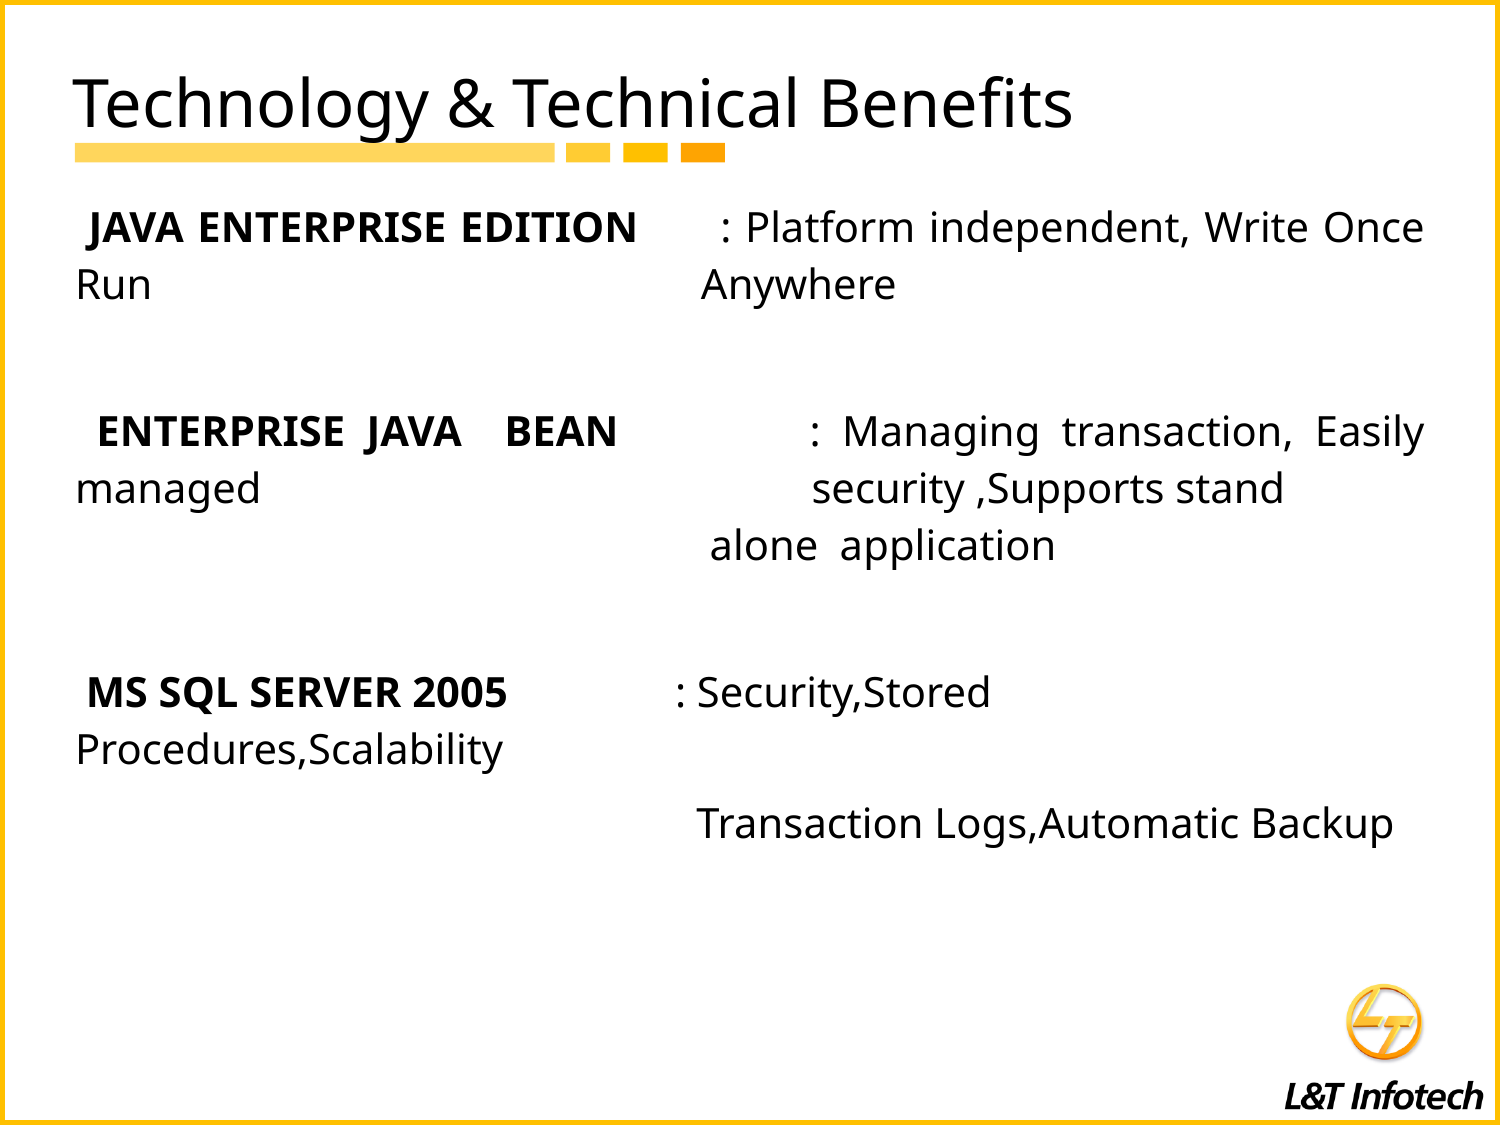

JAVA ENTERPRISE EDITION : Platform independent, Write Once Run Anywhere
 ENTERPRISE JAVA BEAN : Managing transaction, Easily managed security ,Supports stand alone application
 MS SQL SERVER 2005 	: Security,Stored Procedures,Scalability
 				 Transaction Logs,Automatic Backup
# Technology & Technical Benefits